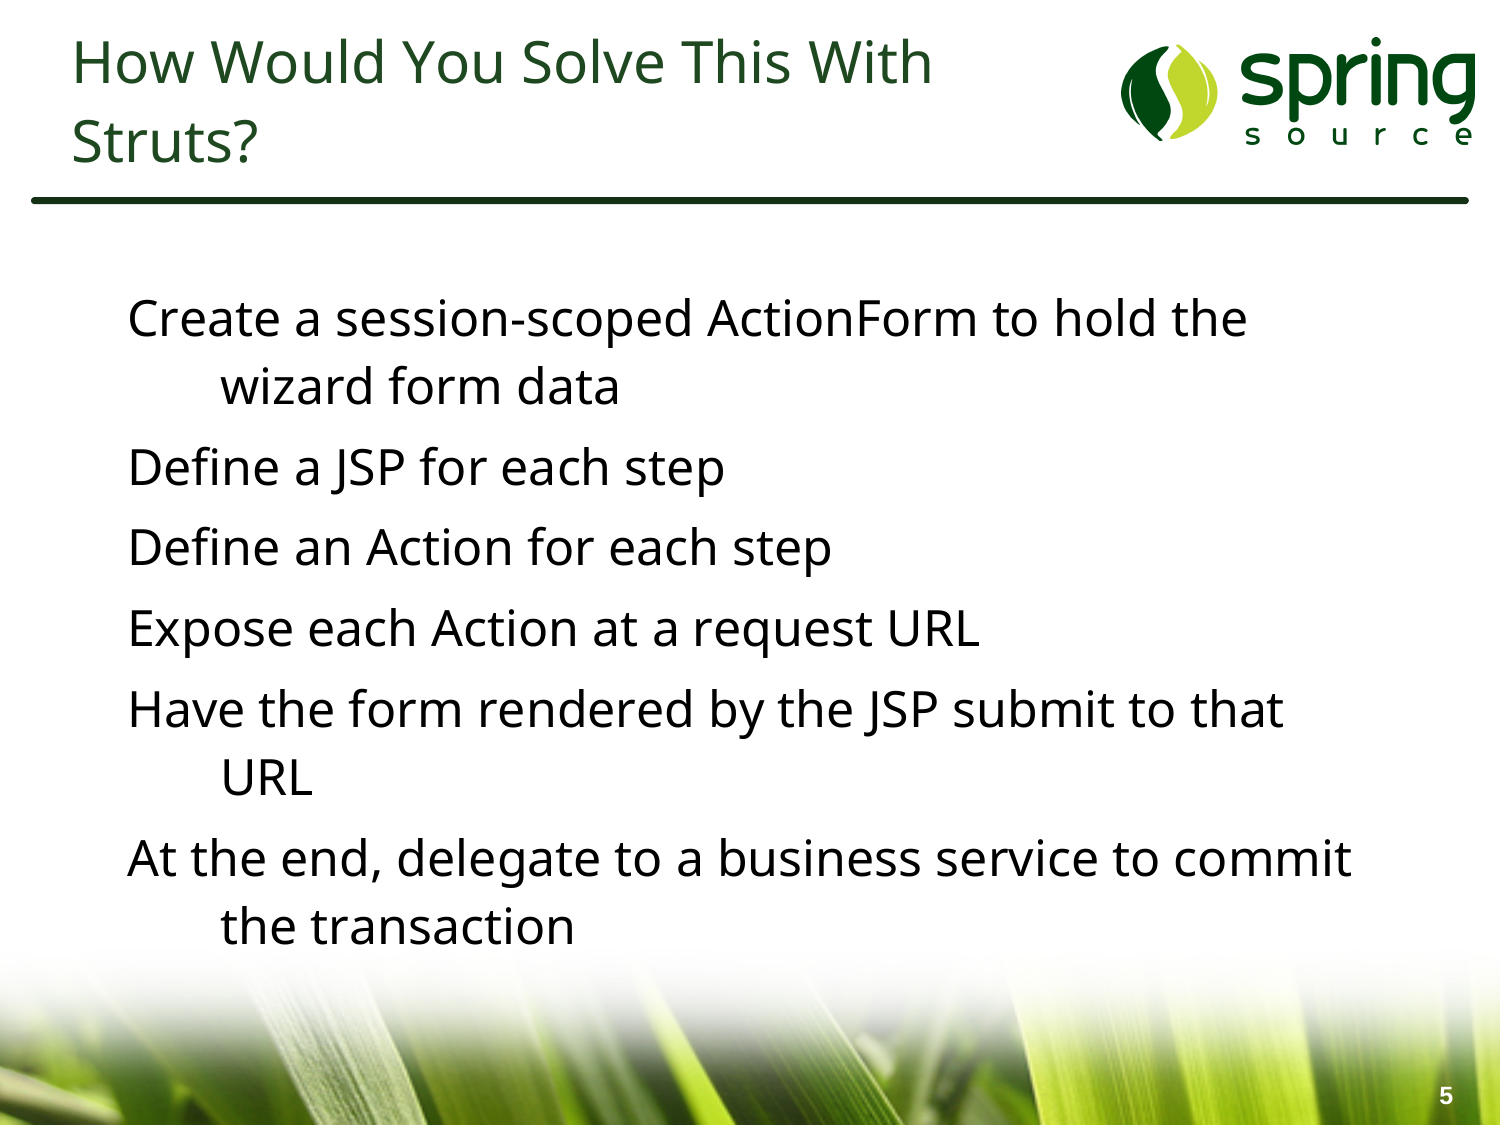

# How Would You Solve This With Struts?
Create a session-scoped ActionForm to hold the wizard form data
Define a JSP for each step
Define an Action for each step
Expose each Action at a request URL
Have the form rendered by the JSP submit to that URL
At the end, delegate to a business service to commit the transaction